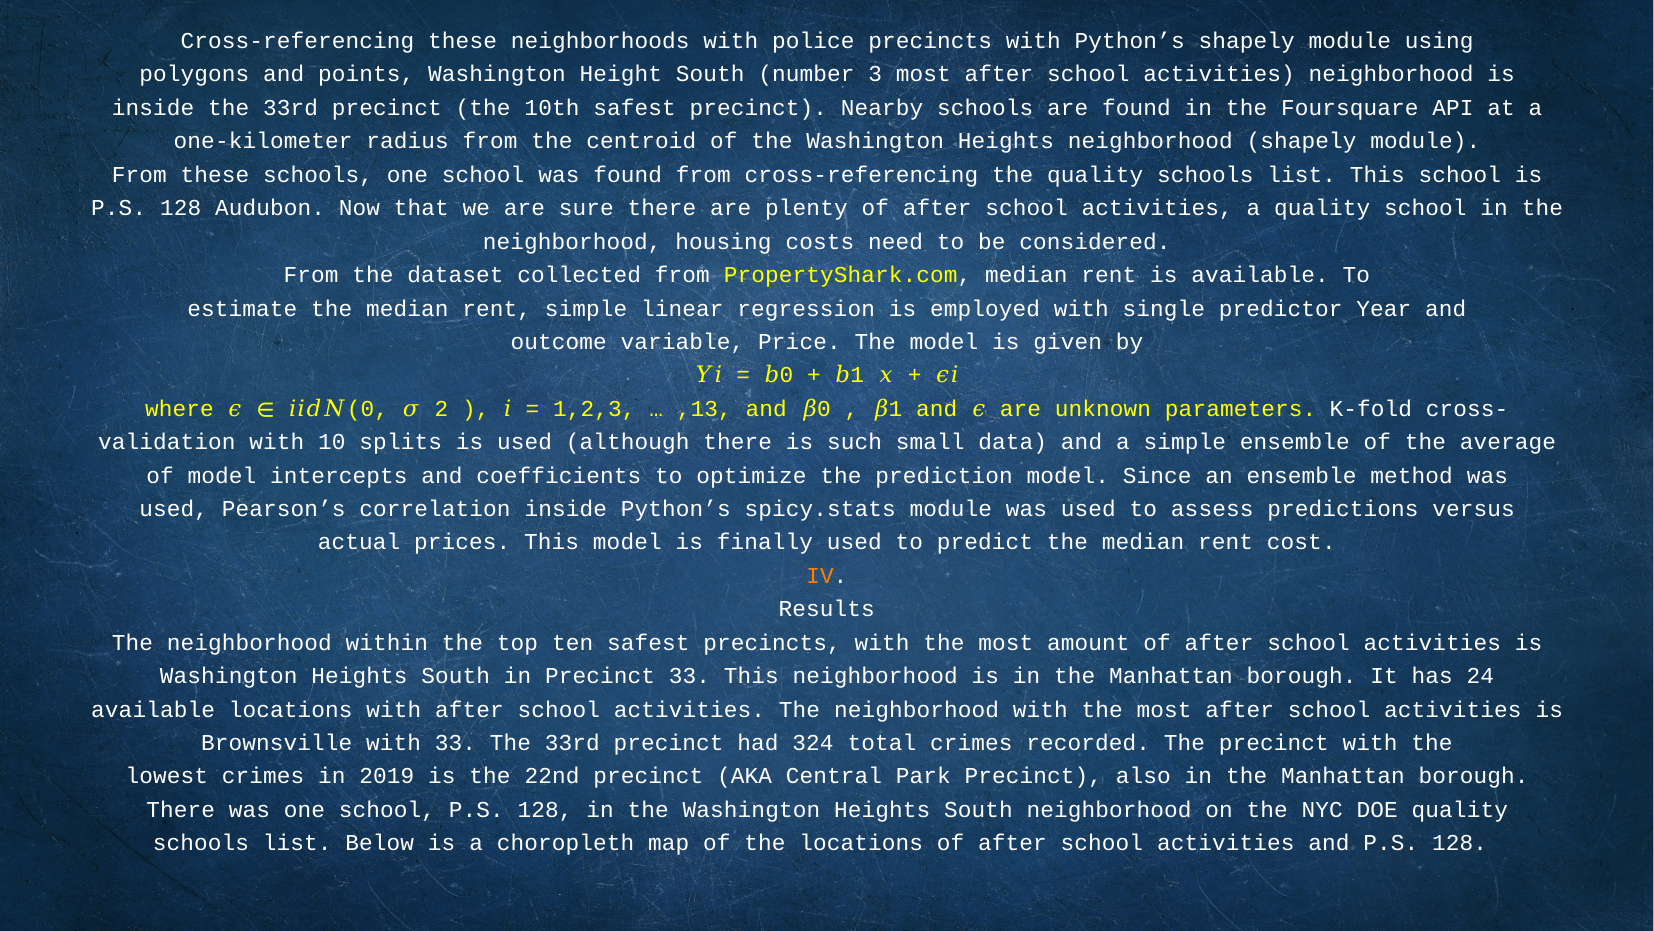

# Cross-referencing these neighborhoods with police precincts with Python’s shapely module using
polygons and points, Washington Height South (number 3 most after school activities) neighborhood is
inside the 33rd precinct (the 10th safest precinct). Nearby schools are found in the Foursquare API at a
one-kilometer radius from the centroid of the Washington Heights neighborhood (shapely module).
From these schools, one school was found from cross-referencing the quality schools list. This school is
P.S. 128 Audubon. Now that we are sure there are plenty of after school activities, a quality school in the
neighborhood, housing costs need to be considered.
From the dataset collected from PropertyShark.com, median rent is available. To
estimate the median rent, simple linear regression is employed with single predictor Year and
outcome variable, Price. The model is given by
𝑌𝑖 = 𝑏0 + 𝑏1 𝑥 + 𝜖𝑖
where 𝜖 ∈ 𝑖𝑖𝑑𝑁(0, 𝜎 2 ), 𝑖 = 1,2,3, … ,13, and 𝛽0 , 𝛽1 and 𝜖 are unknown parameters. K-fold cross-
validation with 10 splits is used (although there is such small data) and a simple ensemble of the average
of model intercepts and coefficients to optimize the prediction model. Since an ensemble method was
used, Pearson’s correlation inside Python’s spicy.stats module was used to assess predictions versus
actual prices. This model is finally used to predict the median rent cost.
IV.
Results
The neighborhood within the top ten safest precincts, with the most amount of after school activities is
Washington Heights South in Precinct 33. This neighborhood is in the Manhattan borough. It has 24
available locations with after school activities. The neighborhood with the most after school activities is
Brownsville with 33. The 33rd precinct had 324 total crimes recorded. The precinct with the
lowest crimes in 2019 is the 22nd precinct (AKA Central Park Precinct), also in the Manhattan borough.
There was one school, P.S. 128, in the Washington Heights South neighborhood on the NYC DOE quality
schools list. Below is a choropleth map of the locations of after school activities and P.S. 128.